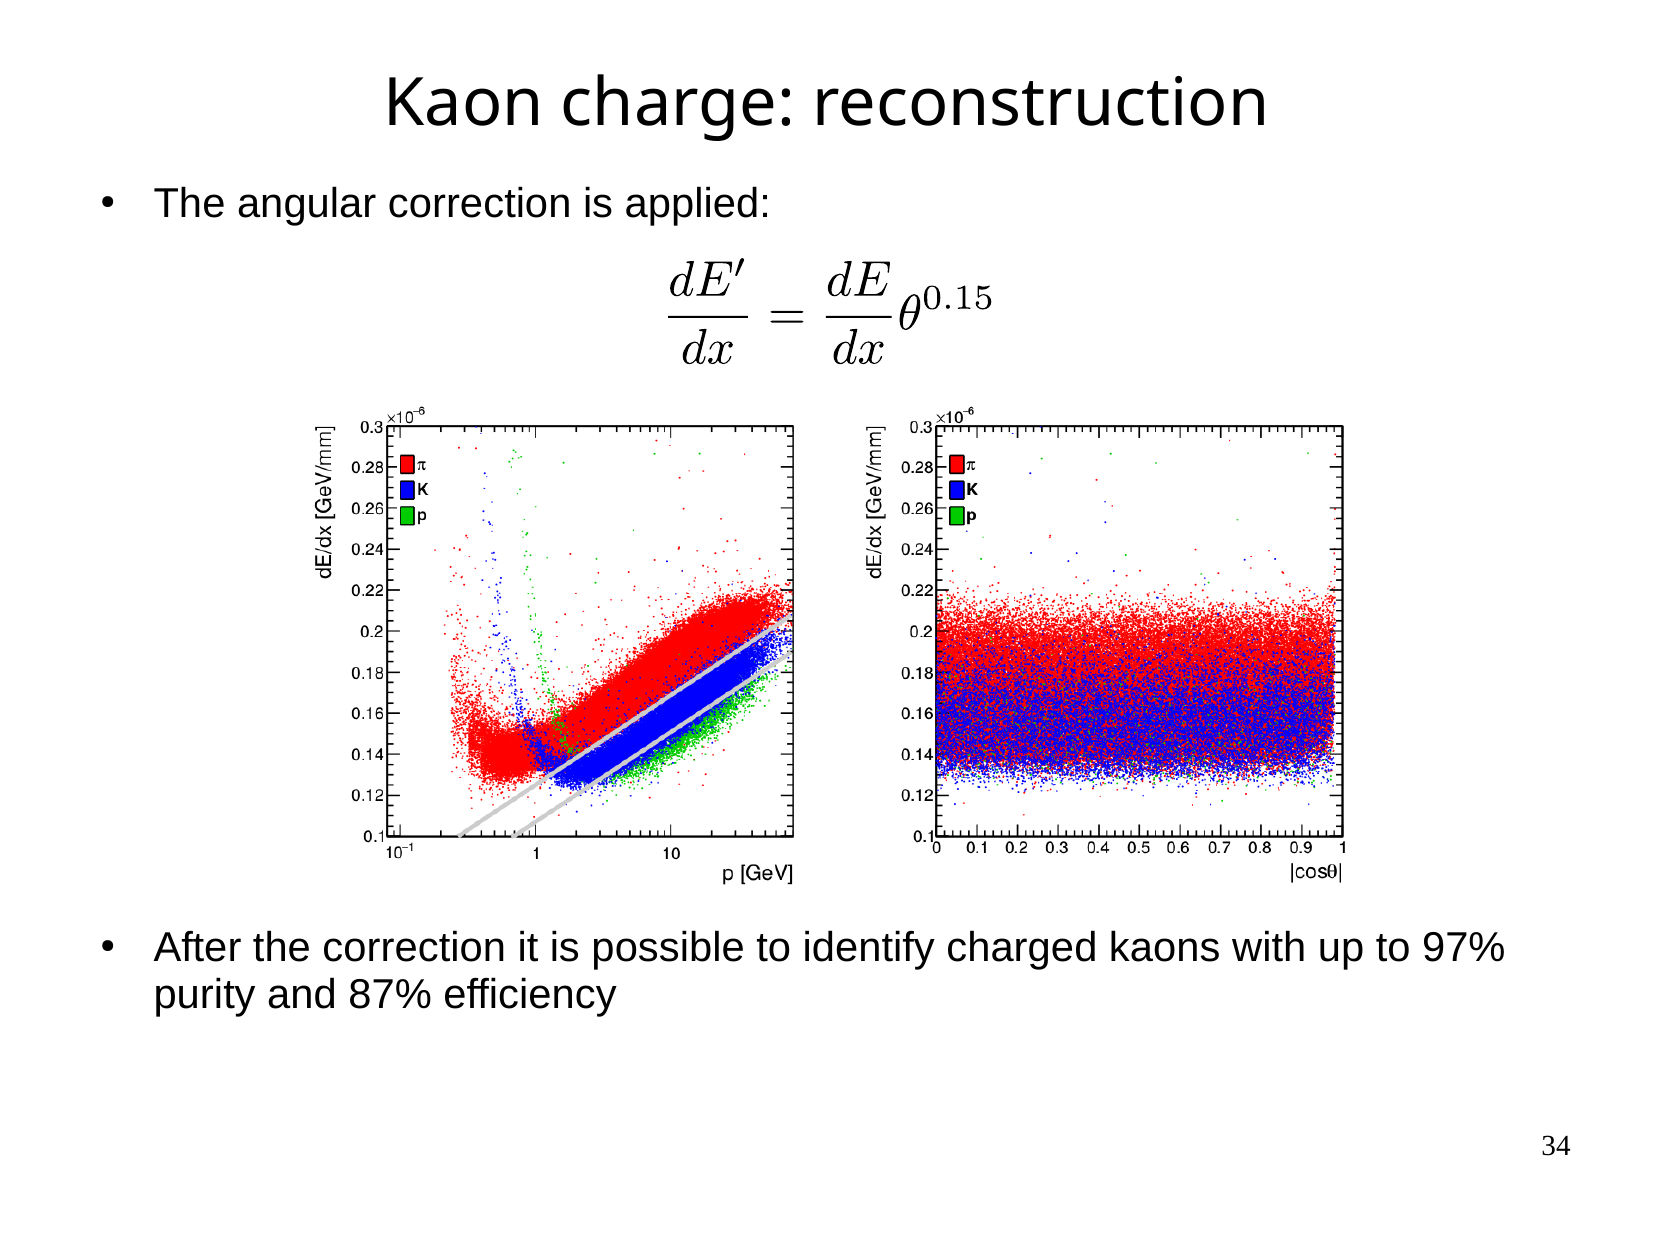

# Kaon charge: reconstruction
The angular correction is applied:
After the correction it is possible to identify charged kaons with up to 97% purity and 87% efficiency
34